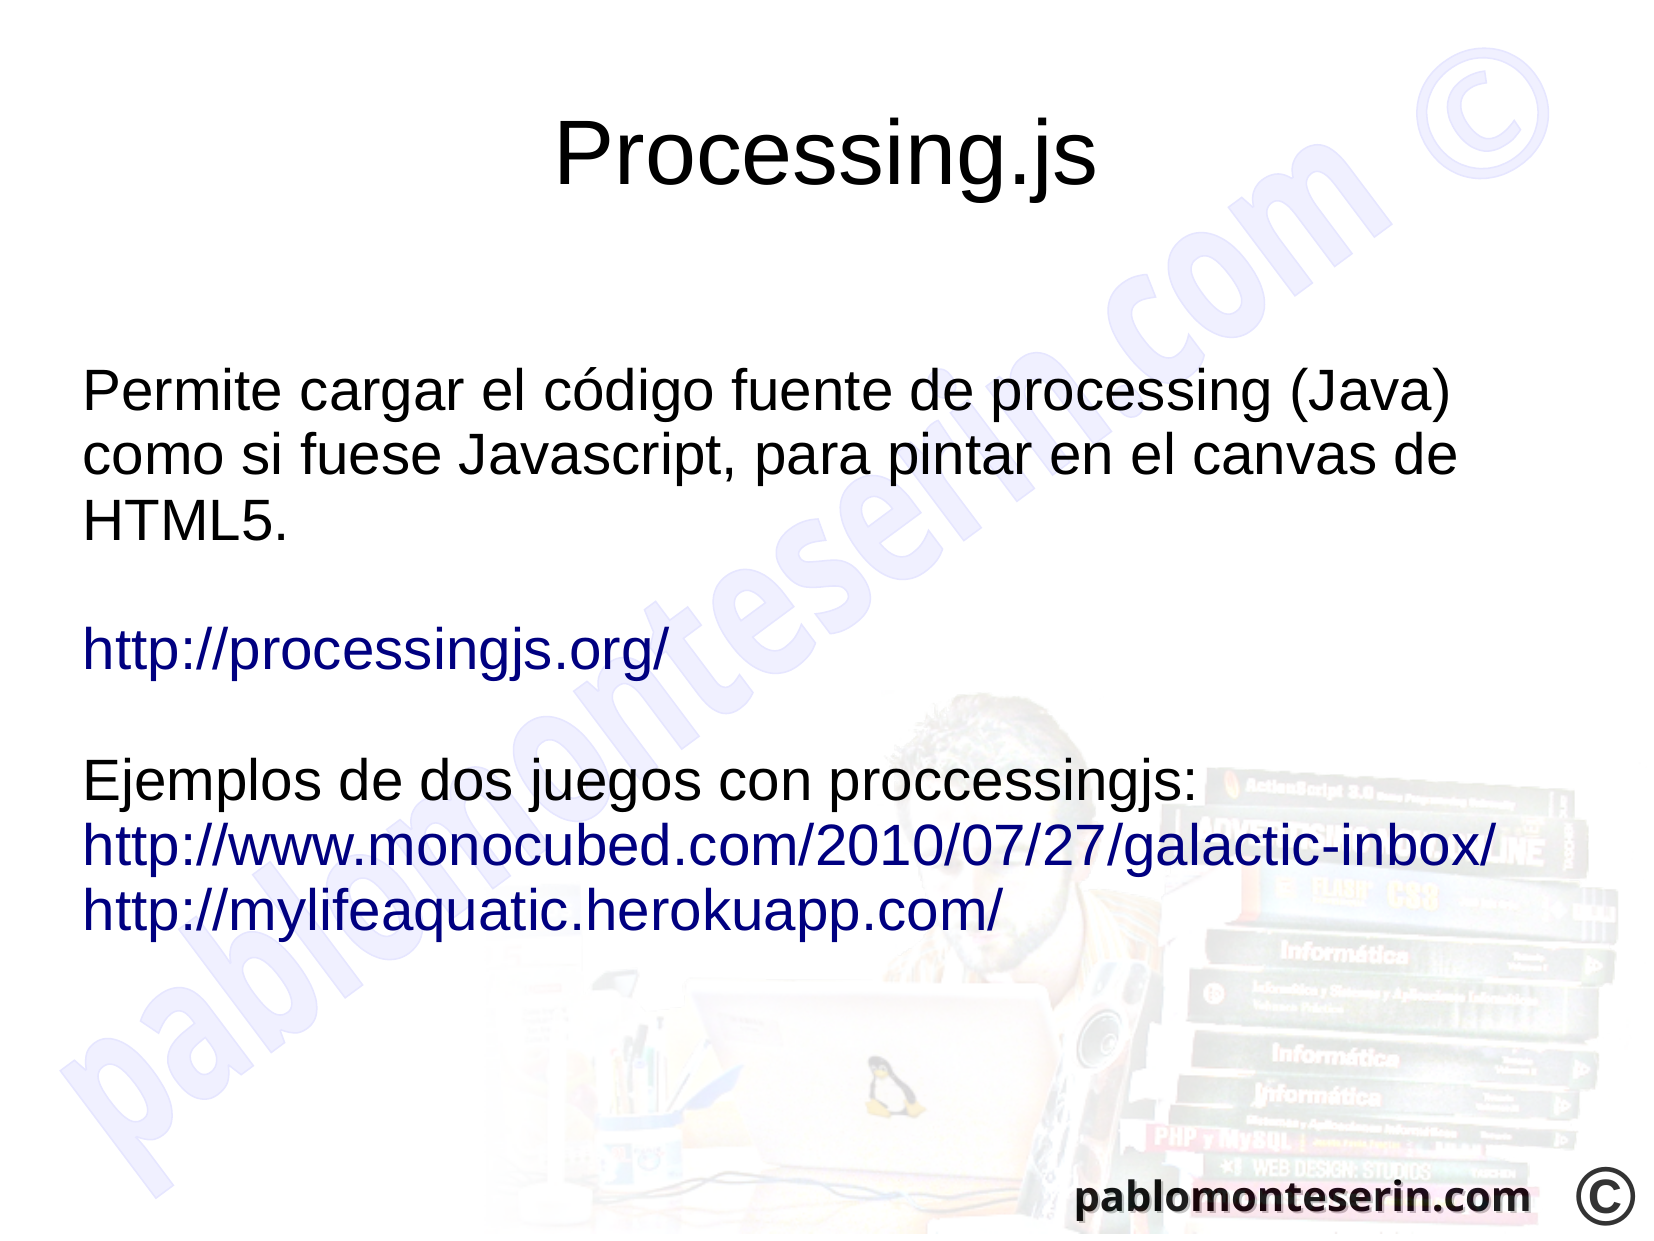

# Processing.js
Permite cargar el código fuente de processing (Java) como si fuese Javascript, para pintar en el canvas de HTML5.
http://processingjs.org/
Ejemplos de dos juegos con proccessingjs:
http://www.monocubed.com/2010/07/27/galactic-inbox/
http://mylifeaquatic.herokuapp.com/